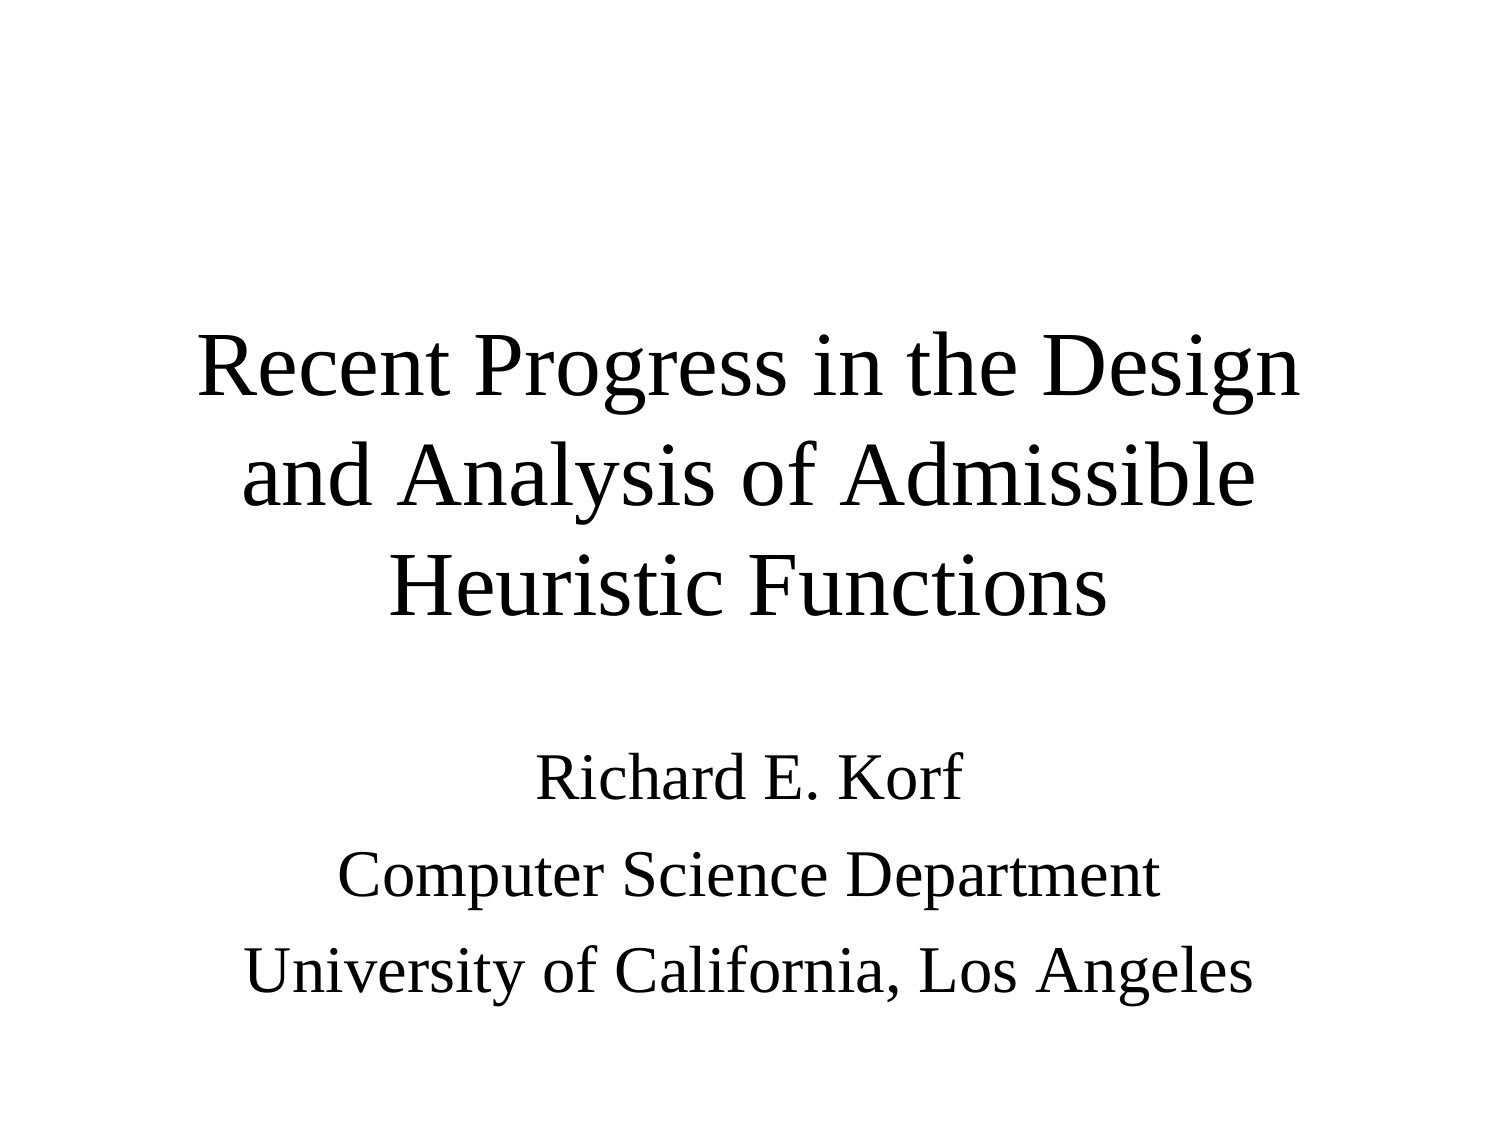

# Recent Progress in the Design and Analysis of Admissible Heuristic Functions
Richard E. Korf
Computer Science Department
University of California, Los Angeles